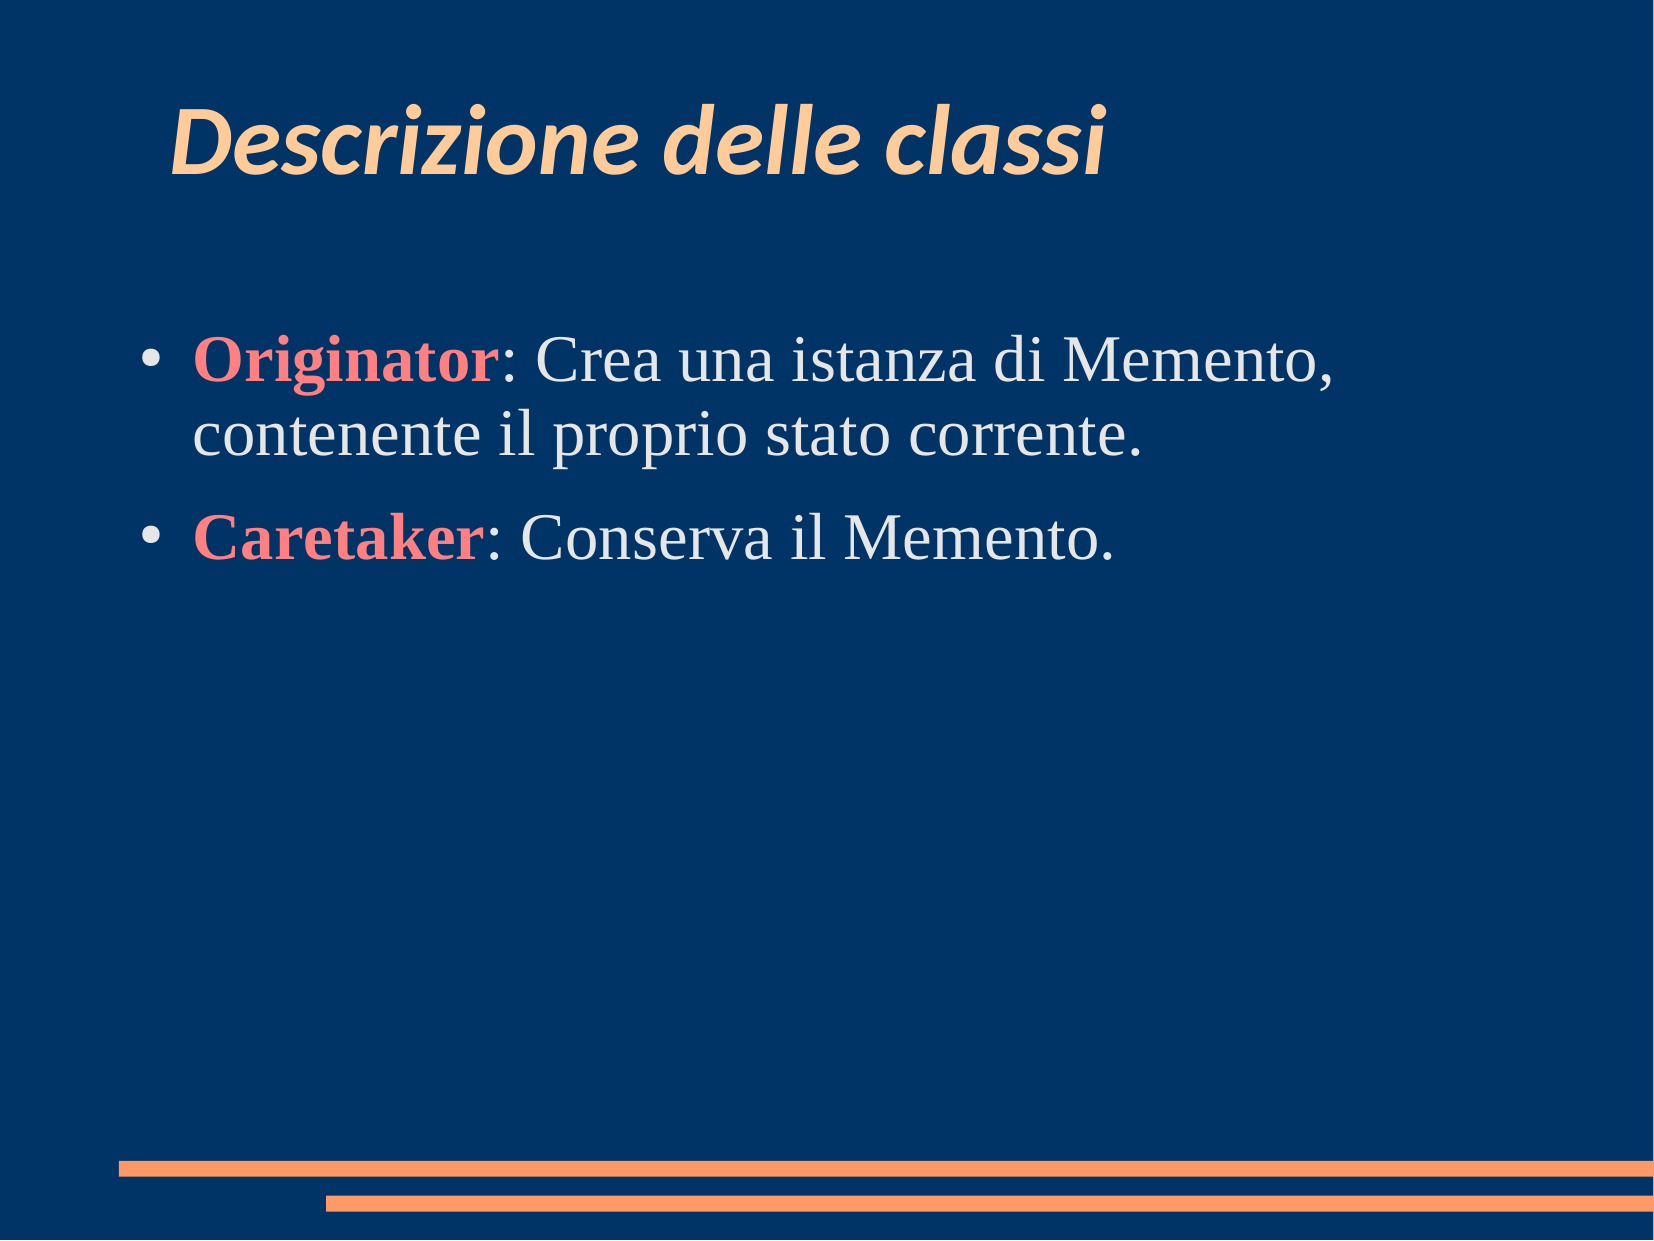

Descrizione delle classi
# Originator: Crea una istanza di Memento, contenente il proprio stato corrente.
Caretaker: Conserva il Memento.